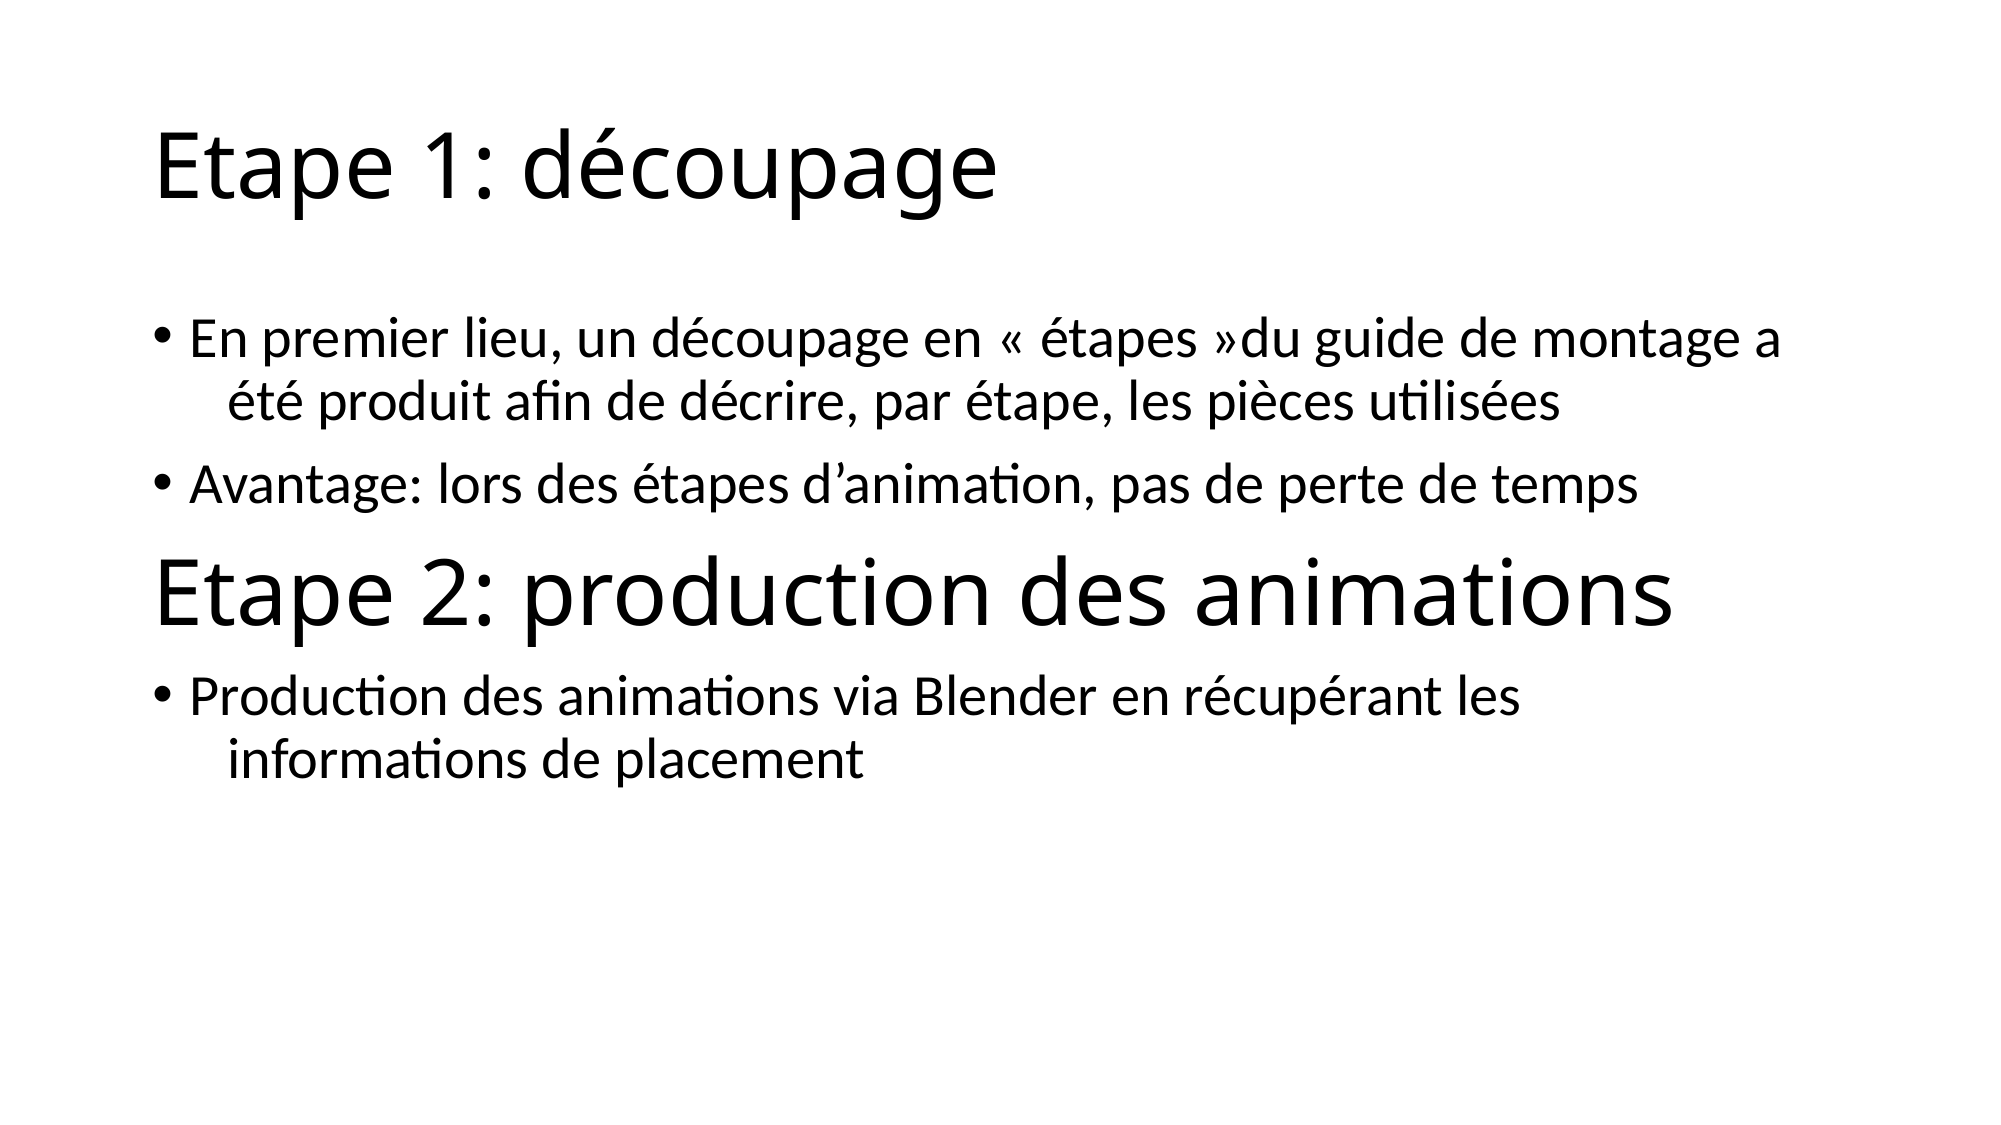

# Etape 1: découpage
En premier lieu, un découpage en « étapes »du guide de montage a été produit afin de décrire, par étape, les pièces utilisées
Avantage: lors des étapes d’animation, pas de perte de temps
Etape 2: production des animations
Production des animations via Blender en récupérant les informations de placement